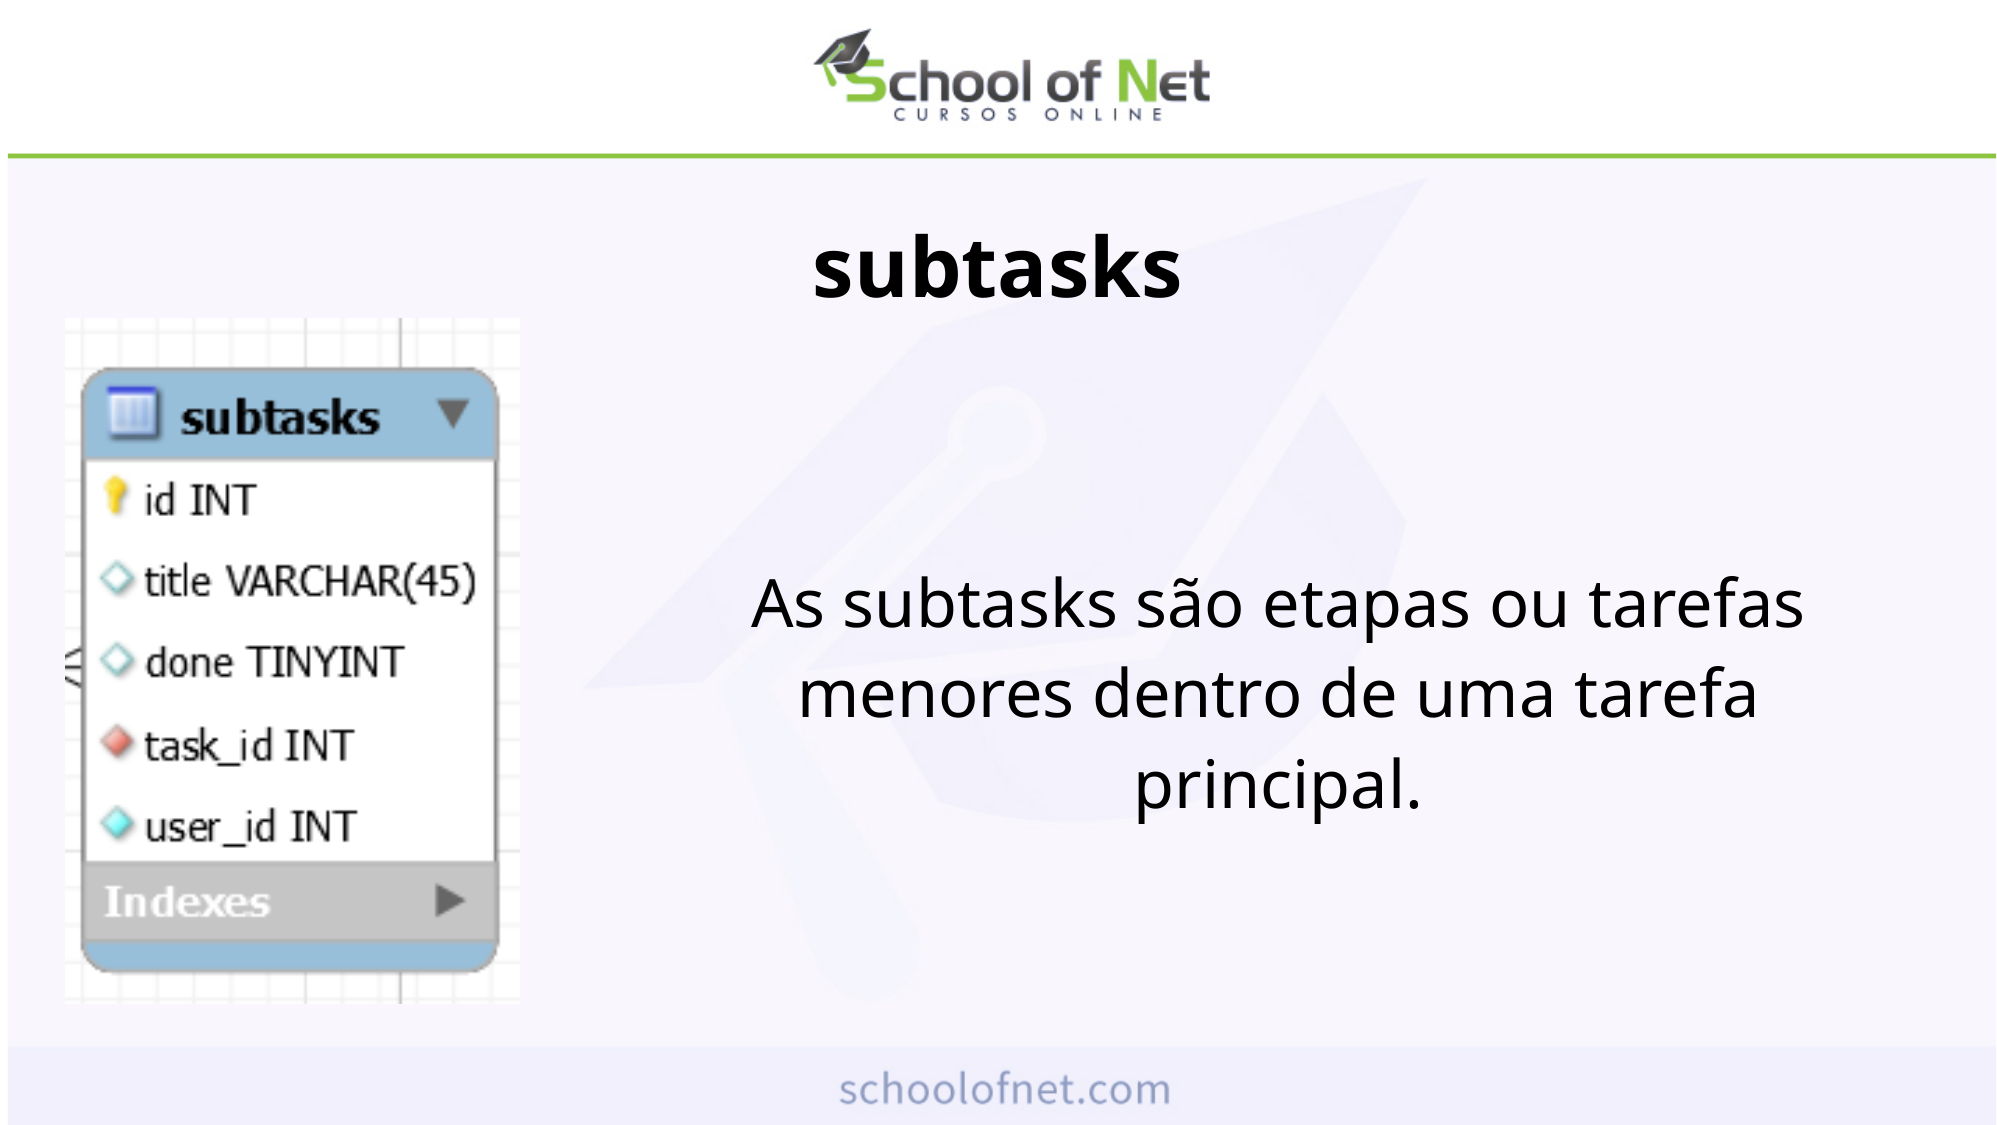

# subtasks
As subtasks são etapas ou tarefas menores dentro de uma tarefa principal.